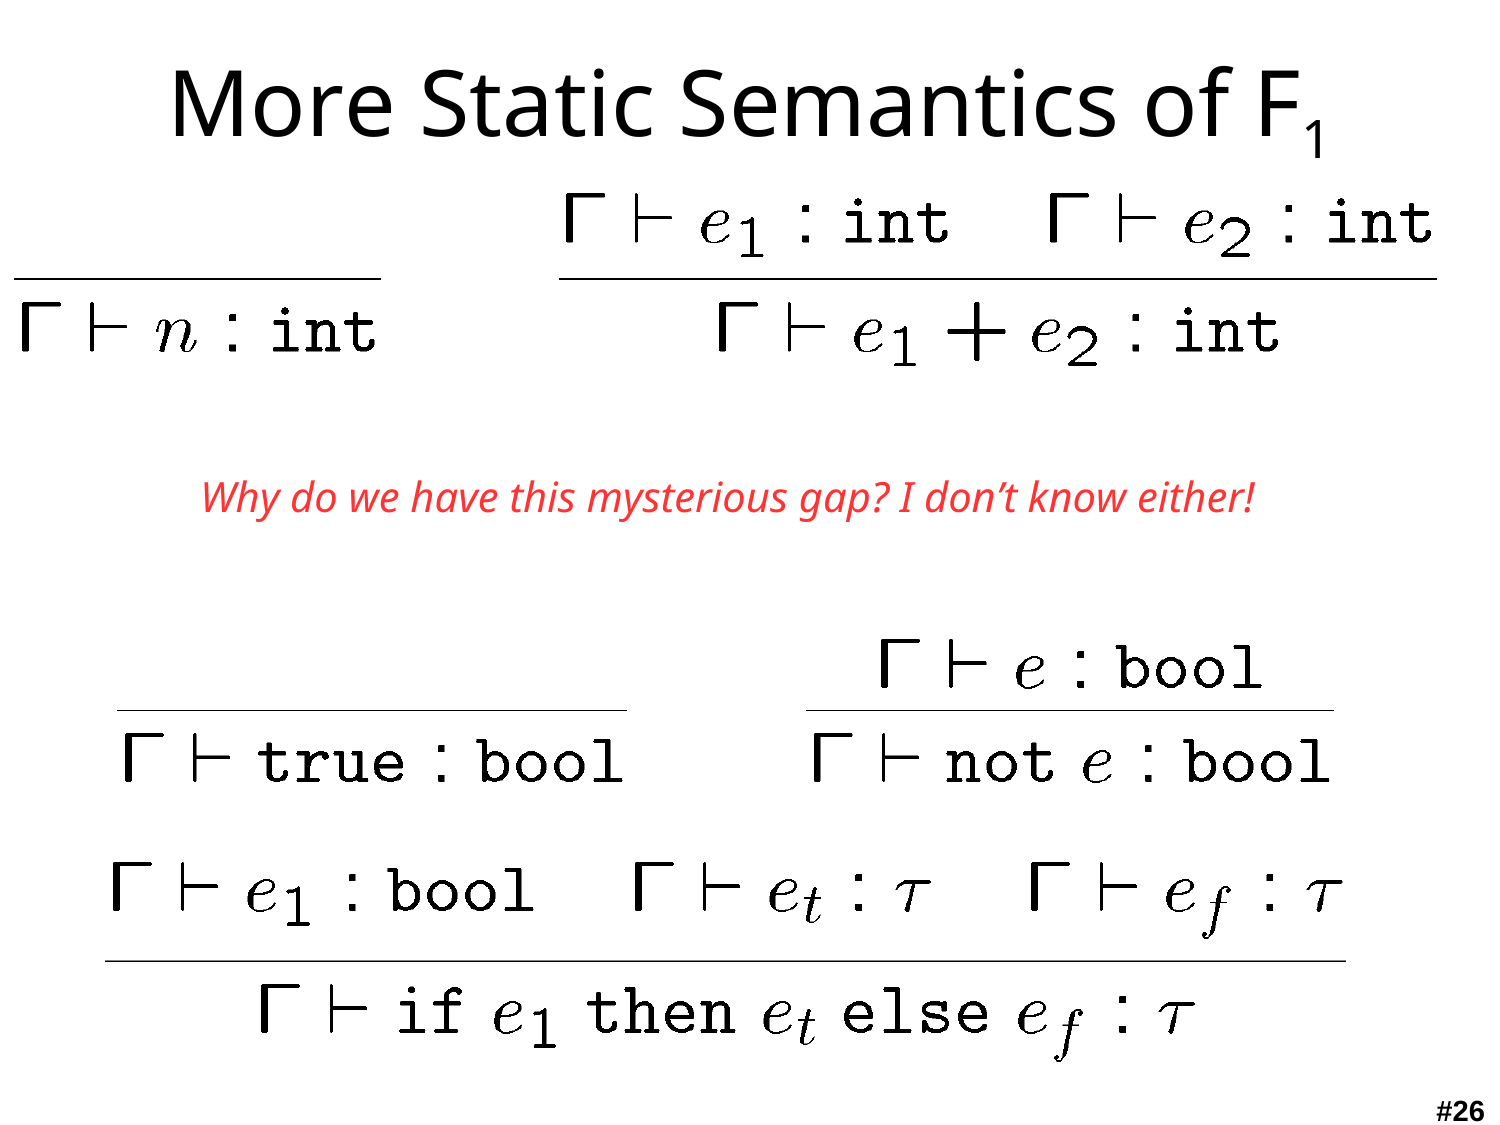

# More Static Semantics of F1
Why do we have this mysterious gap? I don’t know either!
26